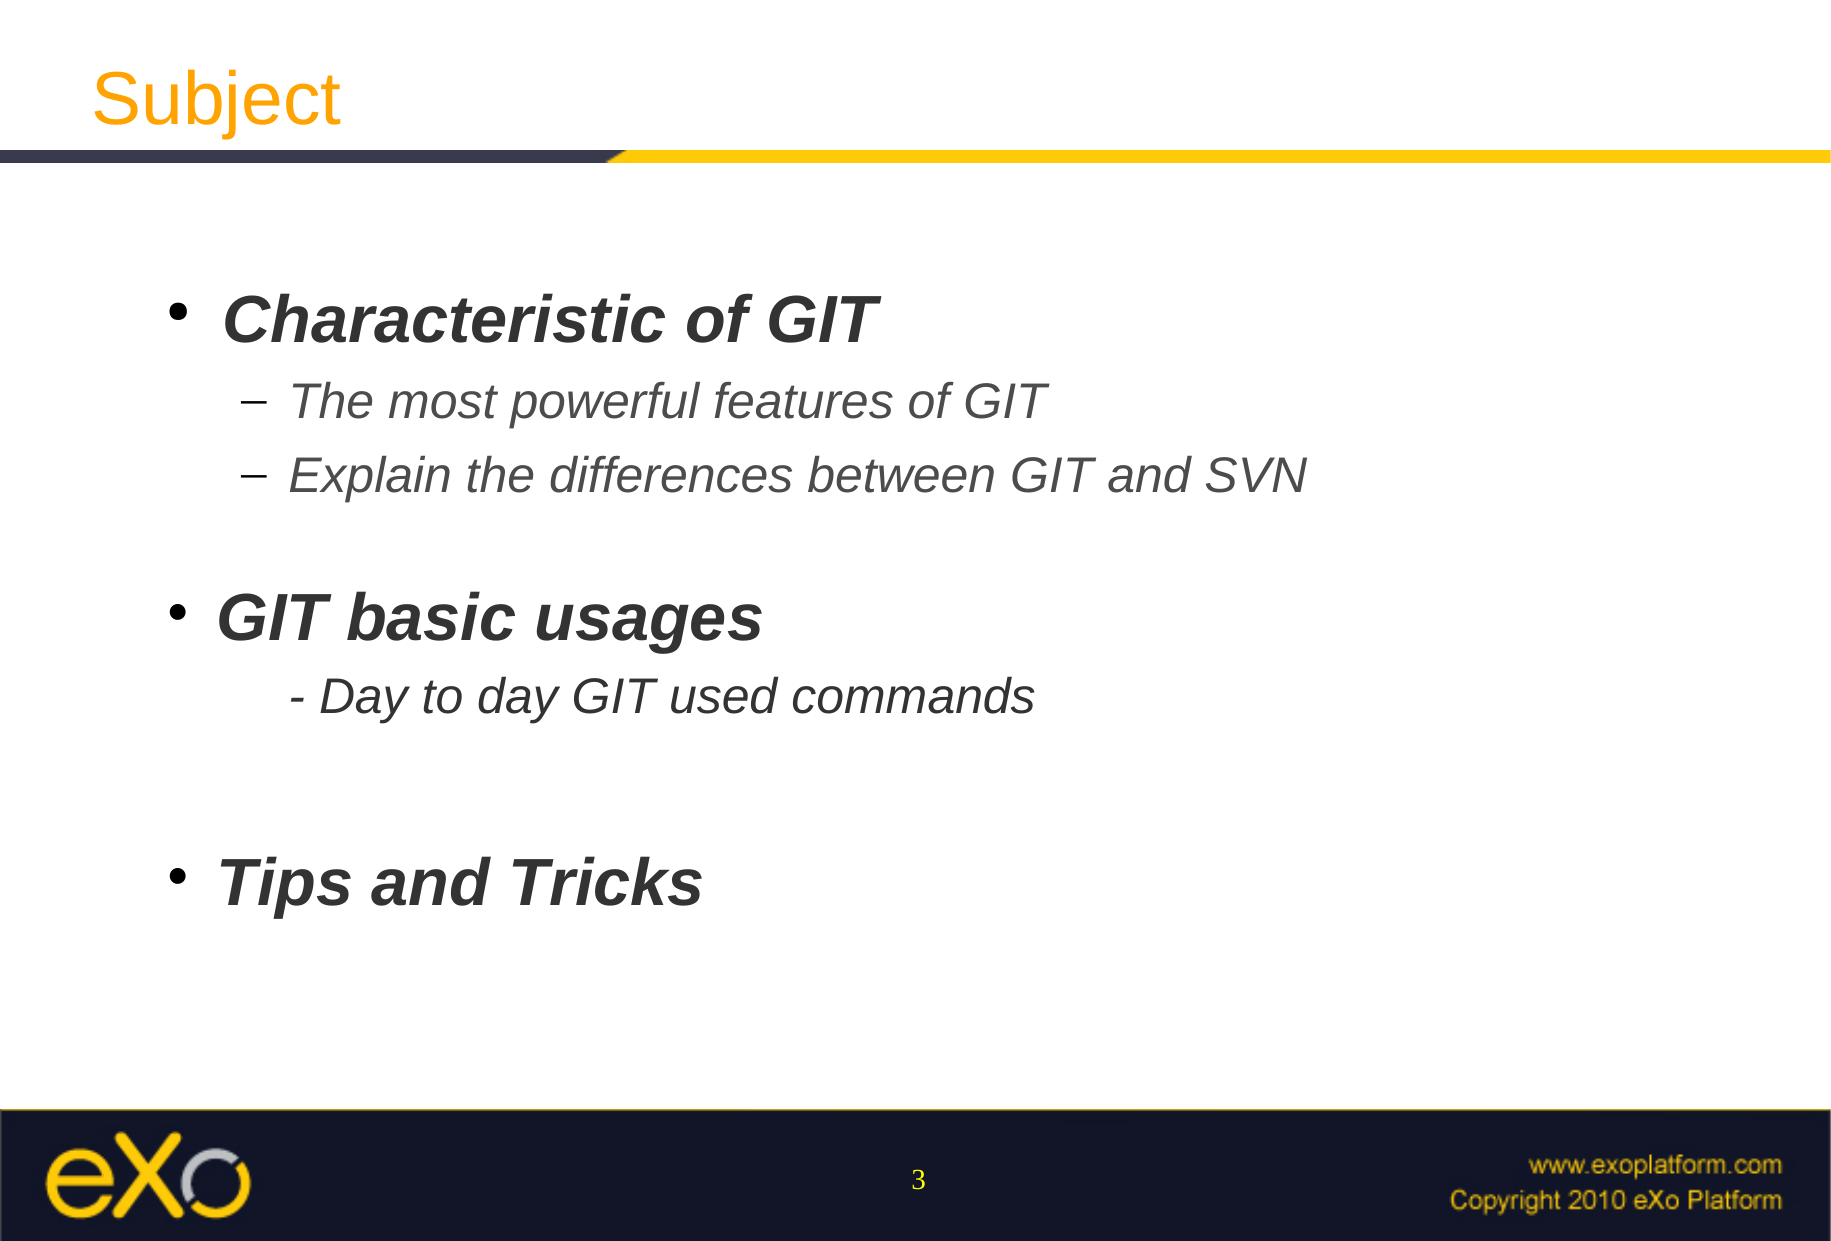

Subject
# Characteristic of GIT
The most powerful features of GIT
Explain the differences between GIT and SVN
GIT basic usages
- Day to day GIT used commands
Tips and Tricks